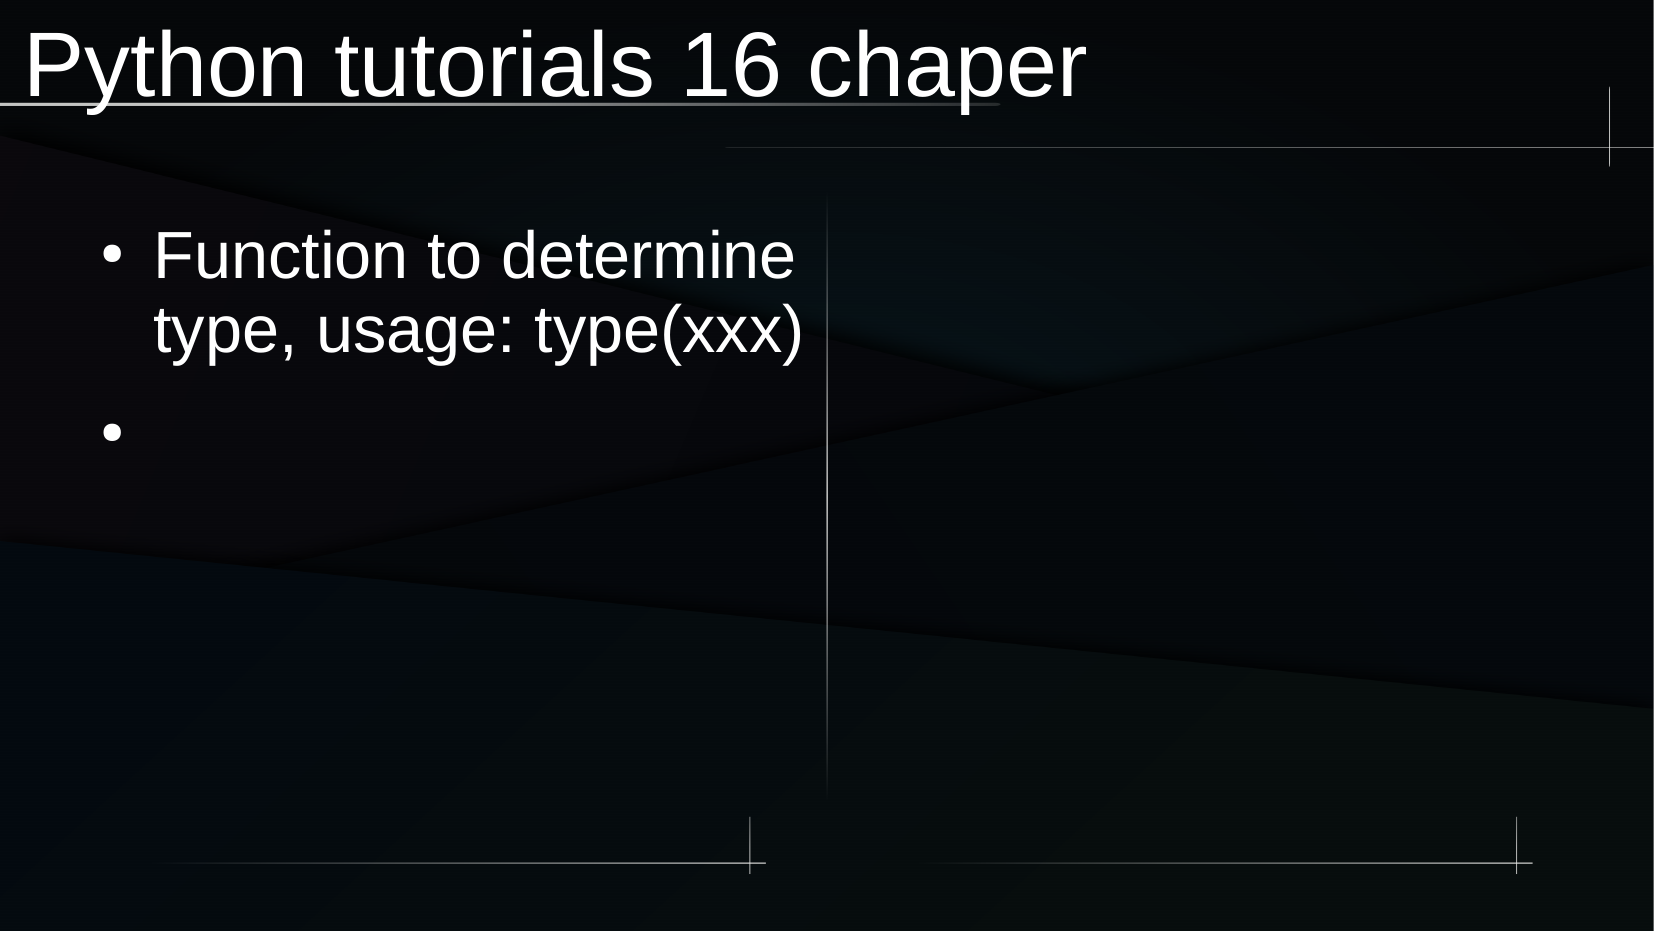

# Python tutorials 16 chaper
Function to determine type, usage: type(xxx)